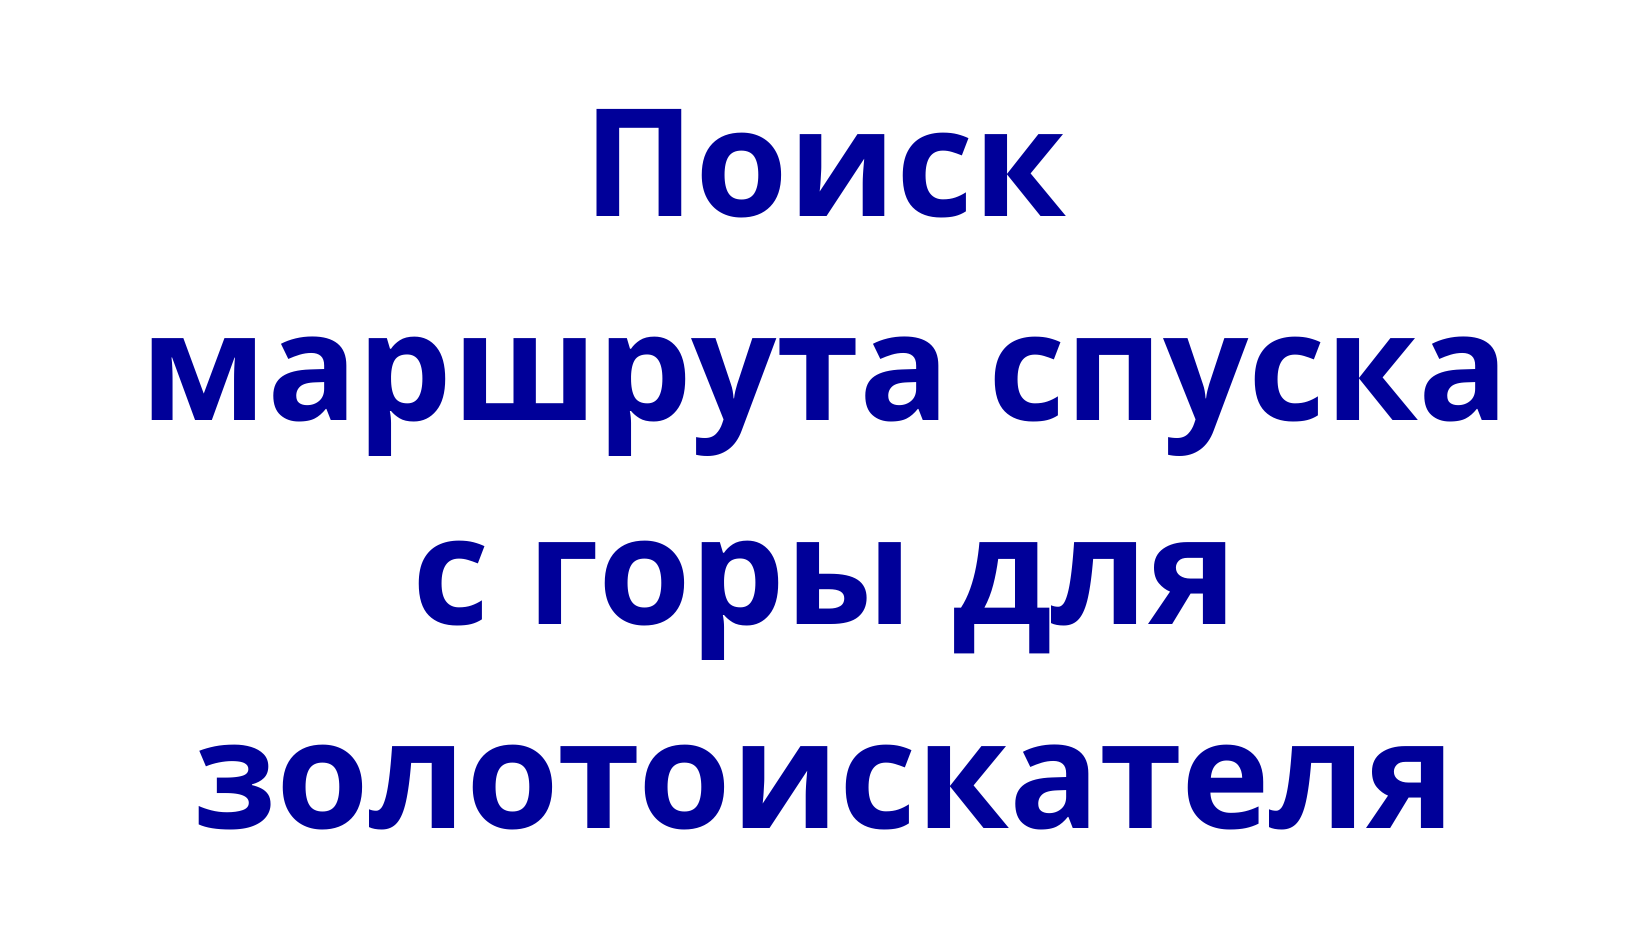

# Поиск
маршрута спуска
с горы для золотоискателя